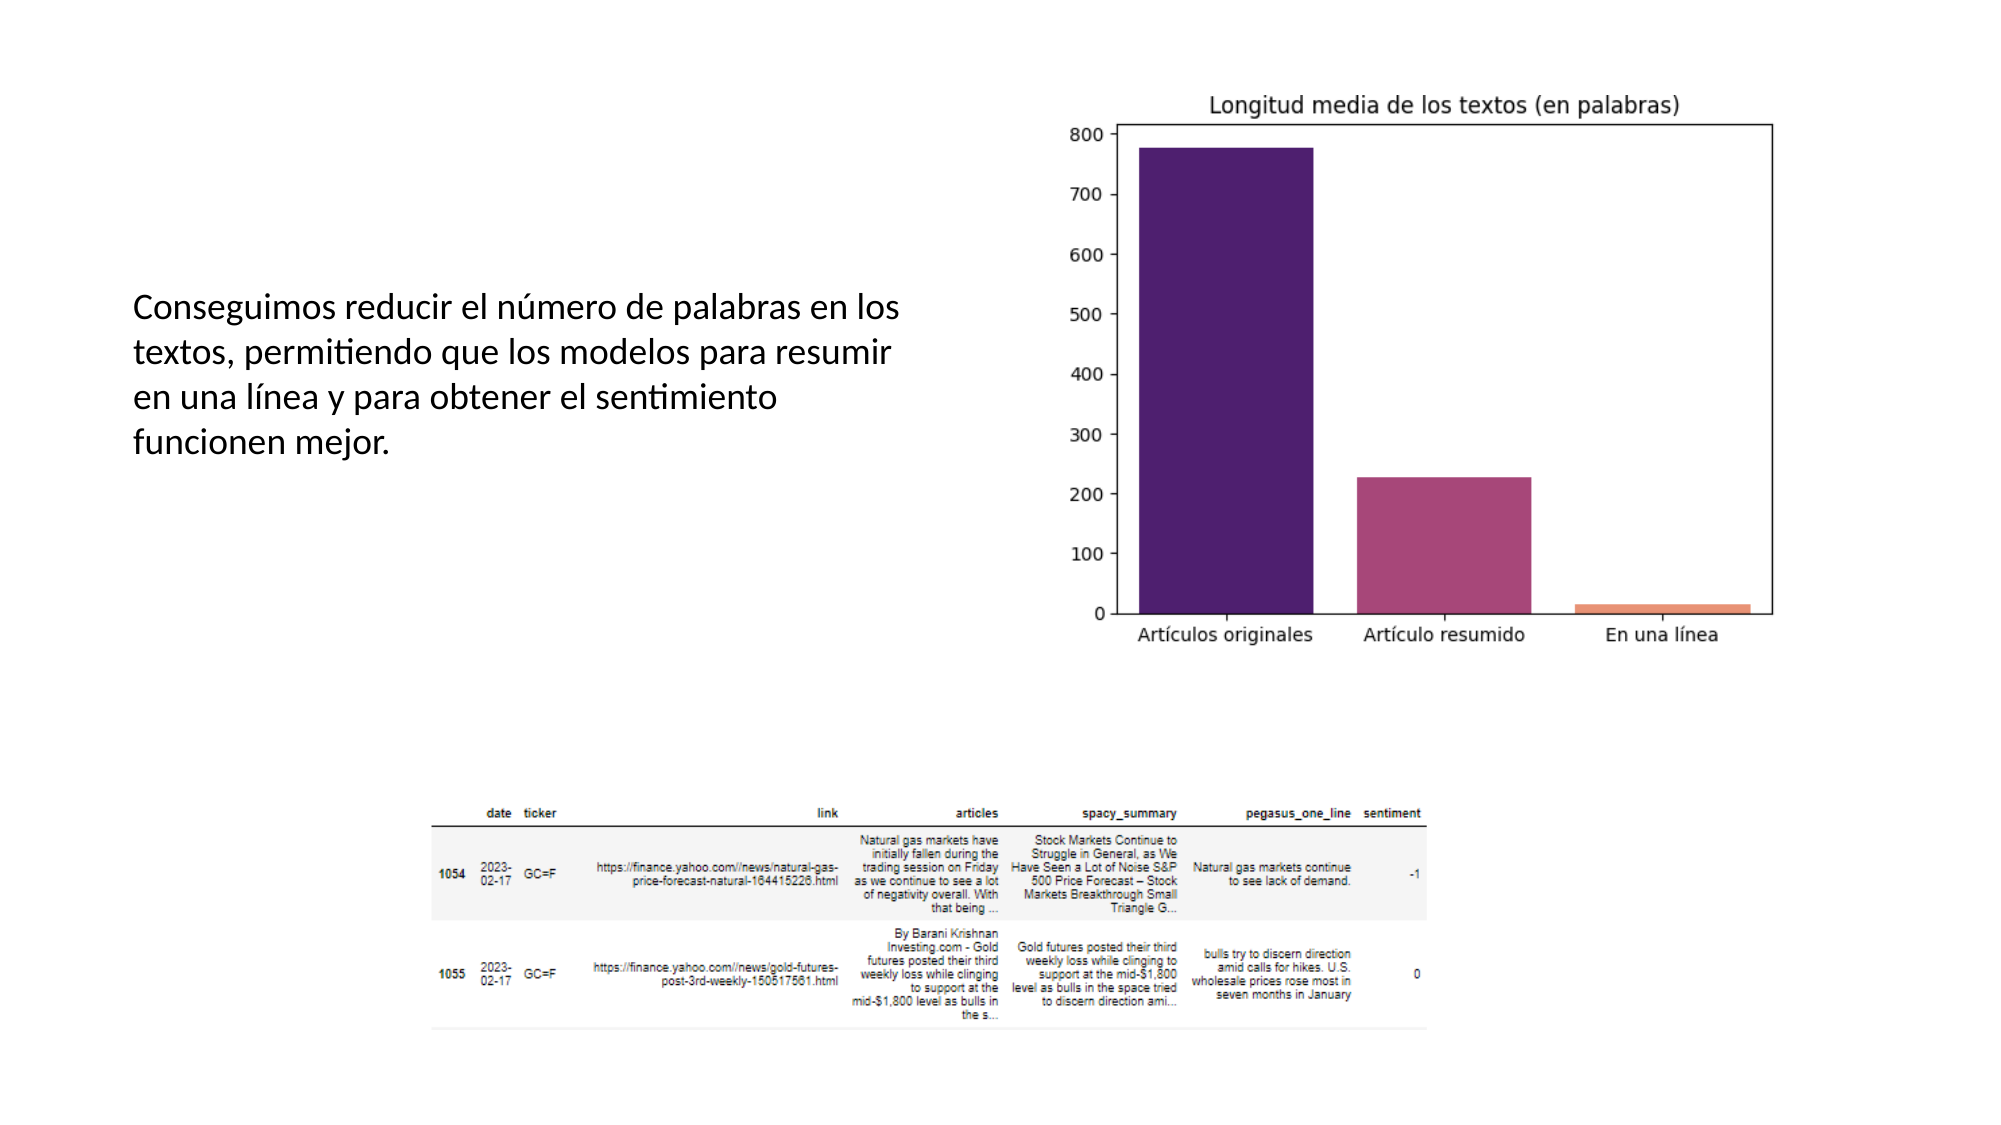

#
Conseguimos reducir el número de palabras en los textos, permitiendo que los modelos para resumir en una línea y para obtener el sentimiento funcionen mejor.